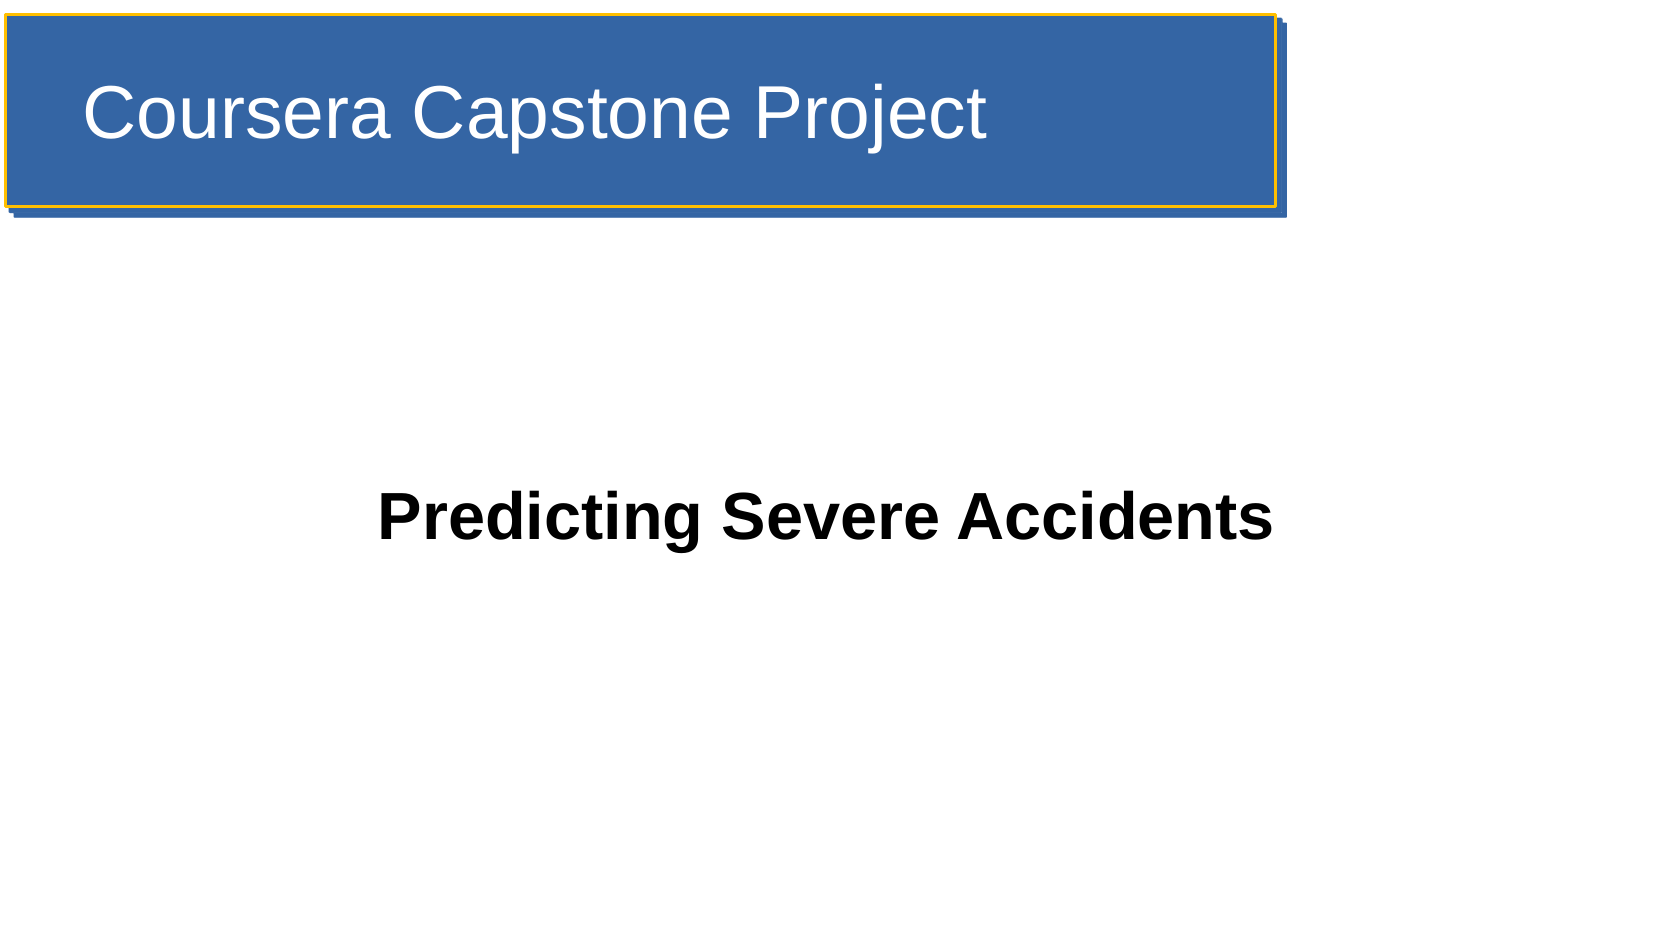

# Coursera Capstone Project
Predicting Severe Accidents